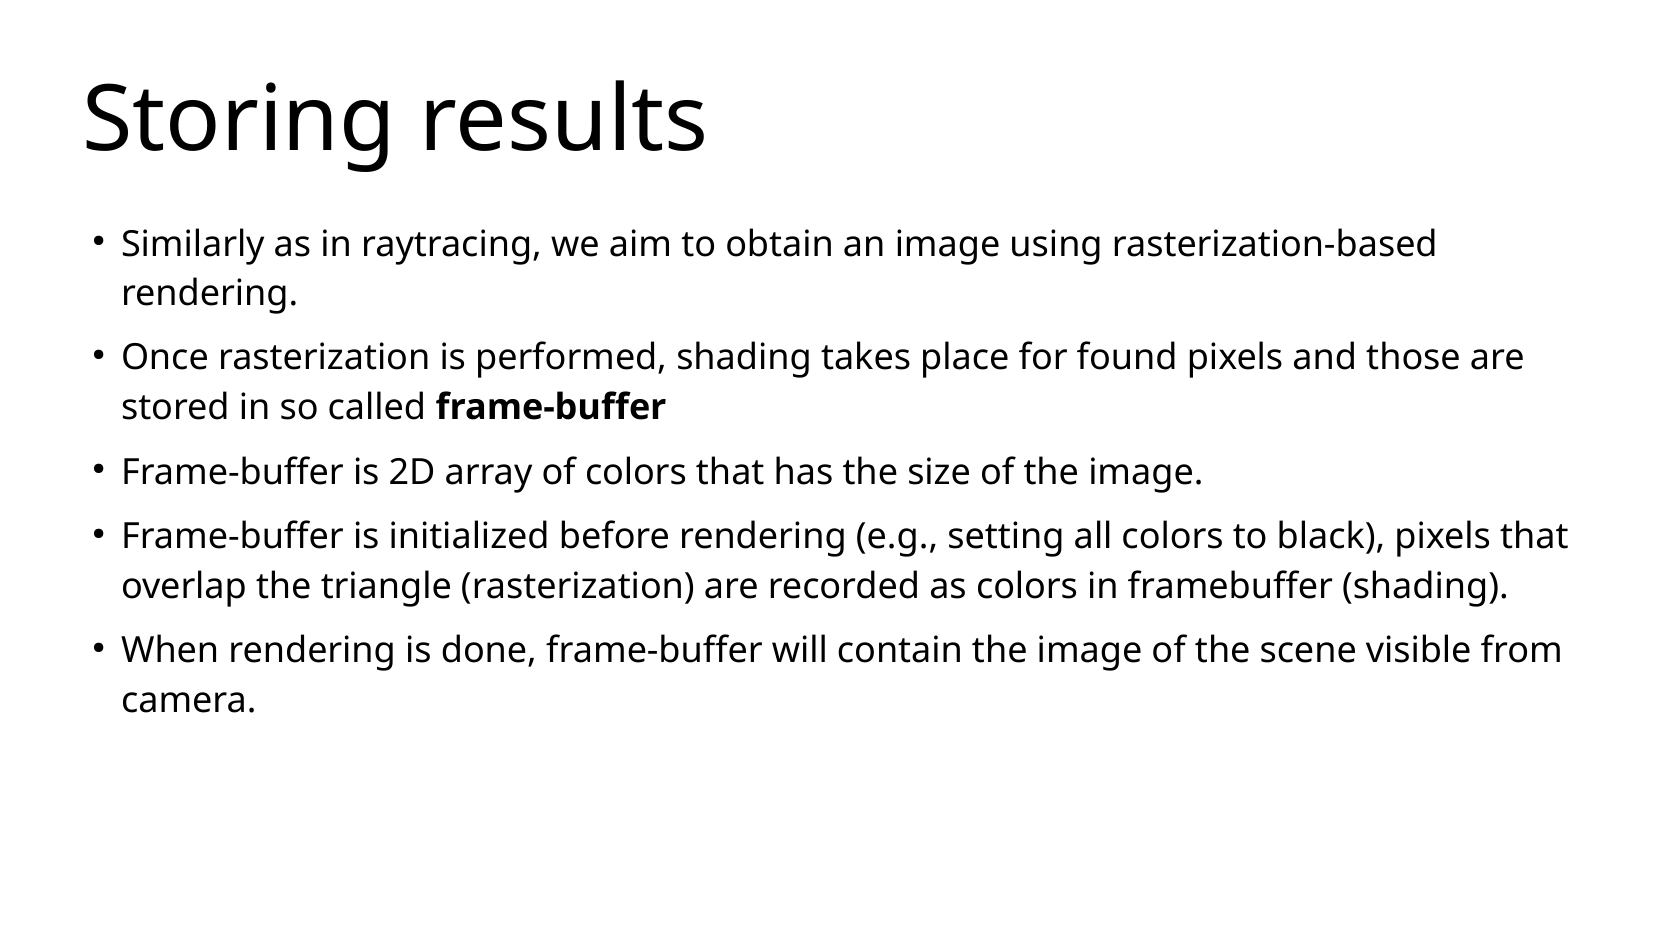

# Storing results
Similarly as in raytracing, we aim to obtain an image using rasterization-based rendering.
Once rasterization is performed, shading takes place for found pixels and those are stored in so called frame-buffer
Frame-buffer is 2D array of colors that has the size of the image.
Frame-buffer is initialized before rendering (e.g., setting all colors to black), pixels that overlap the triangle (rasterization) are recorded as colors in framebuffer (shading).
When rendering is done, frame-buffer will contain the image of the scene visible from camera.